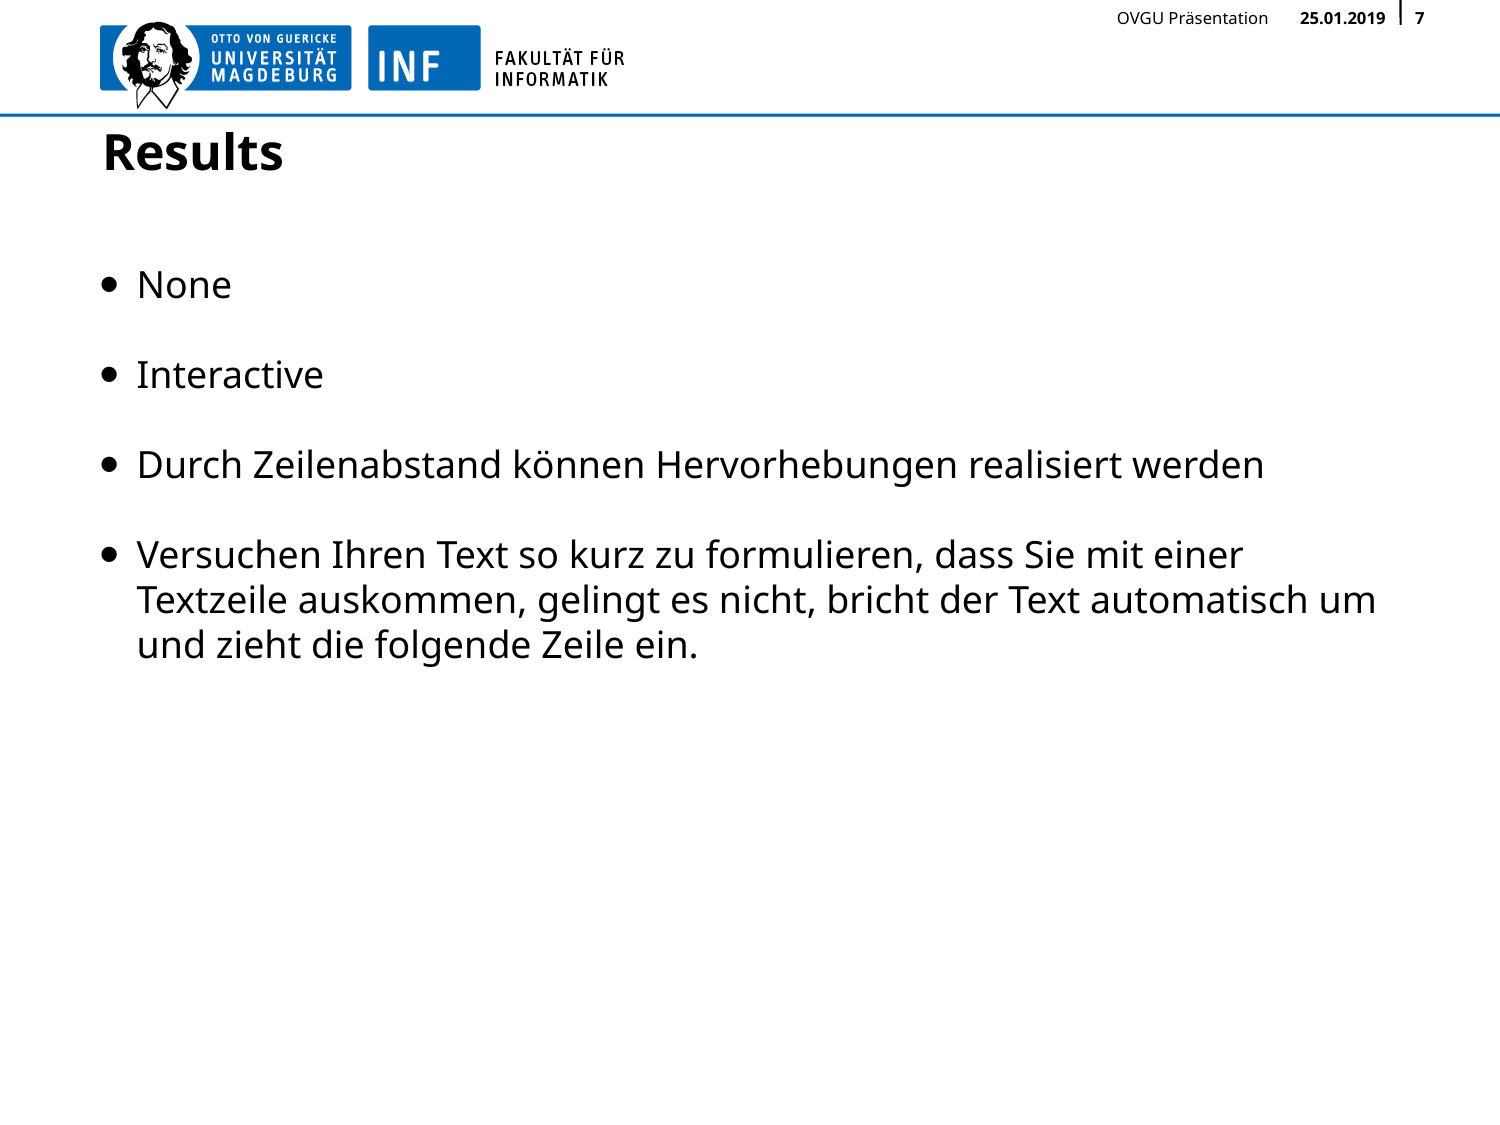

Results
# None
Interactive
Durch Zeilenabstand können Hervorhebungen realisiert werden
Versuchen Ihren Text so kurz zu formulieren, dass Sie mit einer Textzeile auskommen, gelingt es nicht, bricht der Text automatisch um und zieht die folgende Zeile ein.